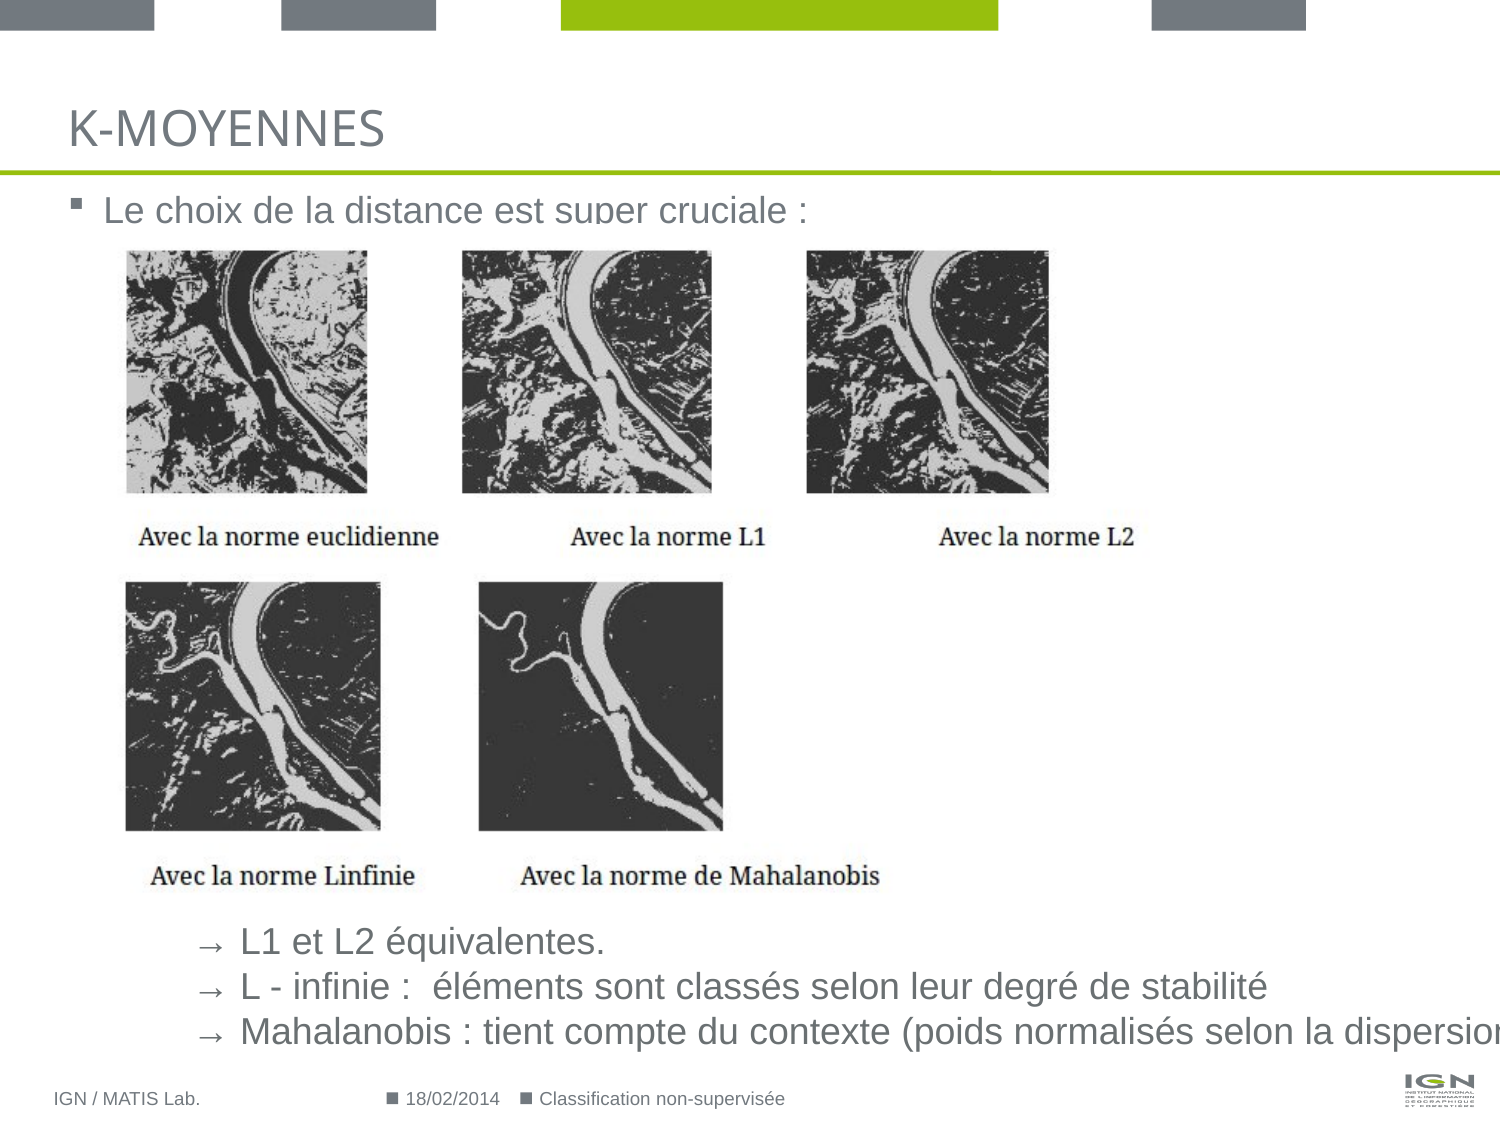

K-MOYENNES
Le choix de la distance est super cruciale :
→ L1 et L2 équivalentes.
→ L - infinie : éléments sont classés selon leur degré de stabilité
→ Mahalanobis : tient compte du contexte (poids normalisés selon la dispersion).
IGN / MATIS Lab.
18/02/2014
Classification non-supervisée